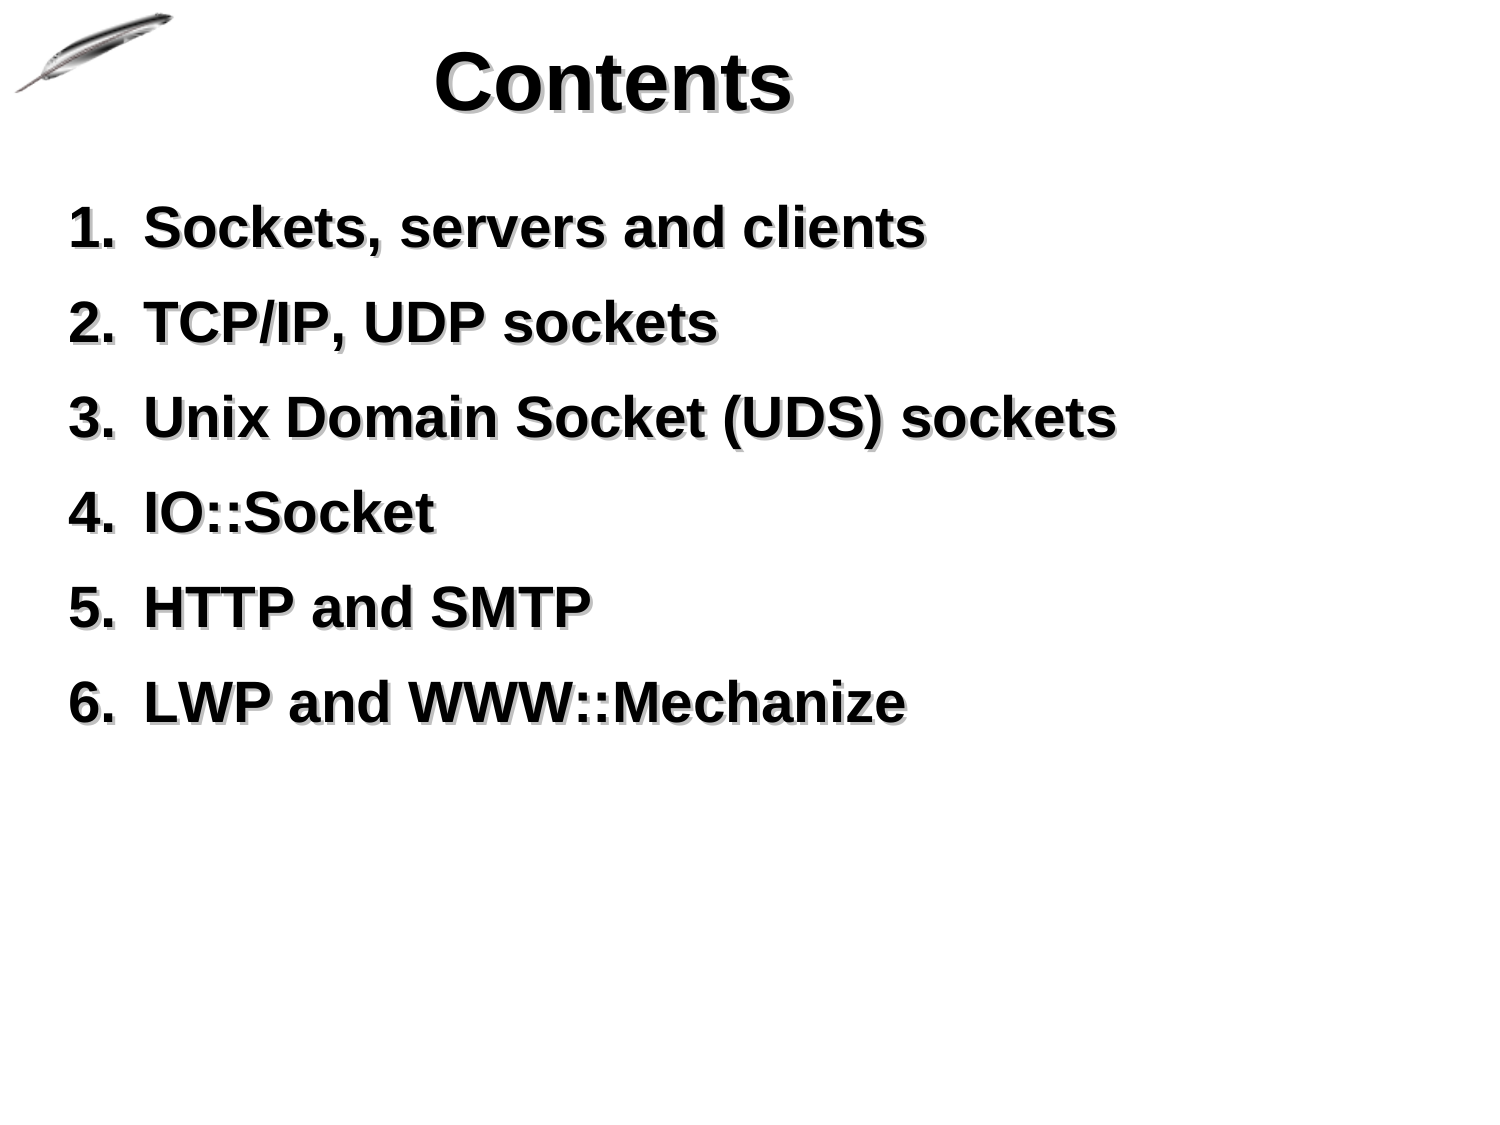

# Contents
Sockets, servers and clients
TCP/IP, UDP sockets
Unix Domain Socket (UDS) sockets
IO::Socket
HTTP and SMTP
LWP and WWW::Mechanize